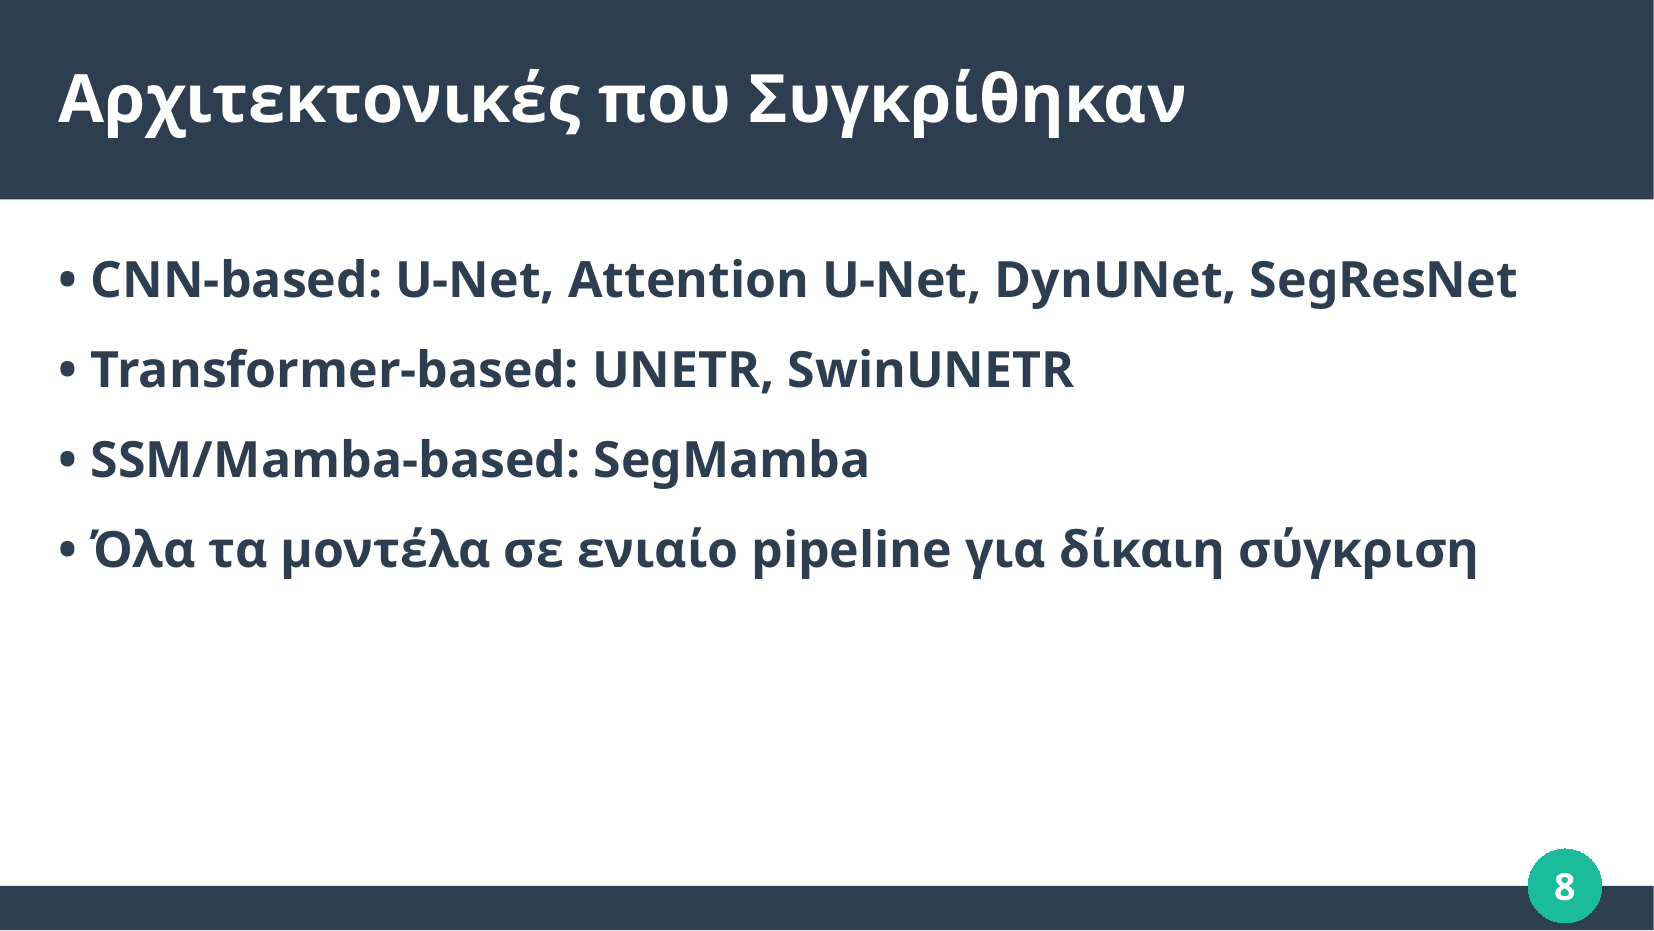

# Αρχιτεκτονικές που Συγκρίθηκαν
• CNN-based: U-Net, Attention U-Net, DynUNet, SegResNet
• Transformer-based: UNETR, SwinUNETR
• SSM/Mamba-based: SegMamba
• Όλα τα μοντέλα σε ενιαίο pipeline για δίκαιη σύγκριση
8